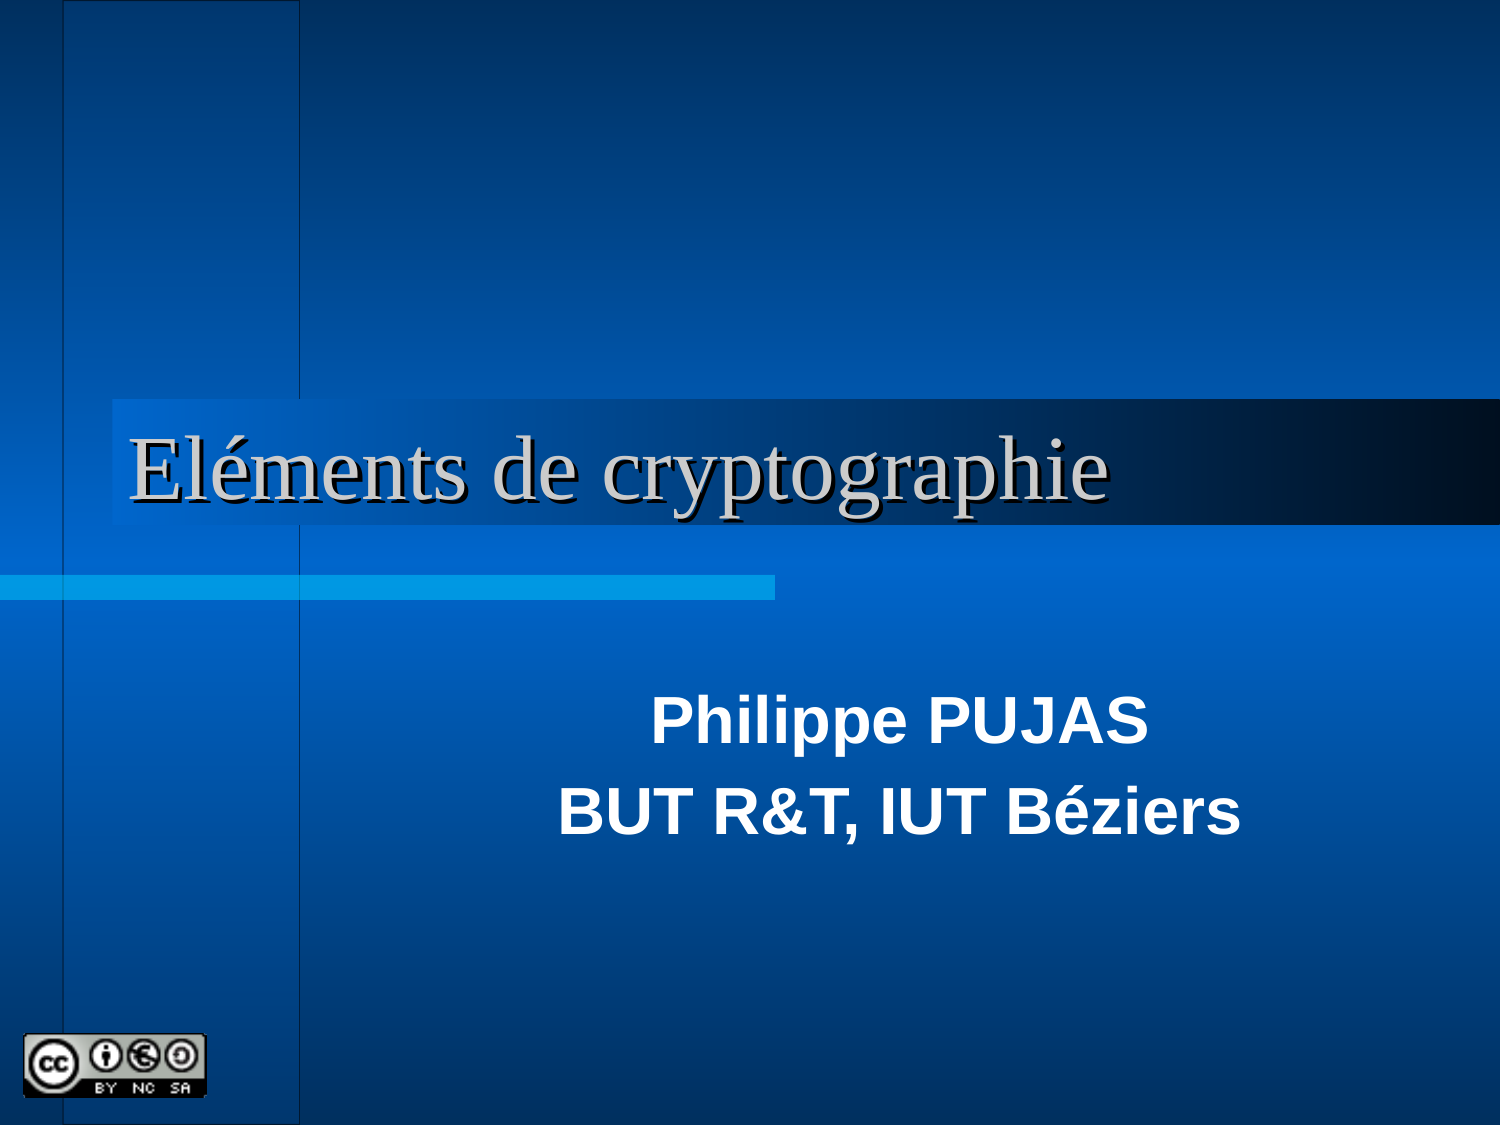

# Eléments de cryptographie
Philippe PUJAS
BUT R&T, IUT Béziers